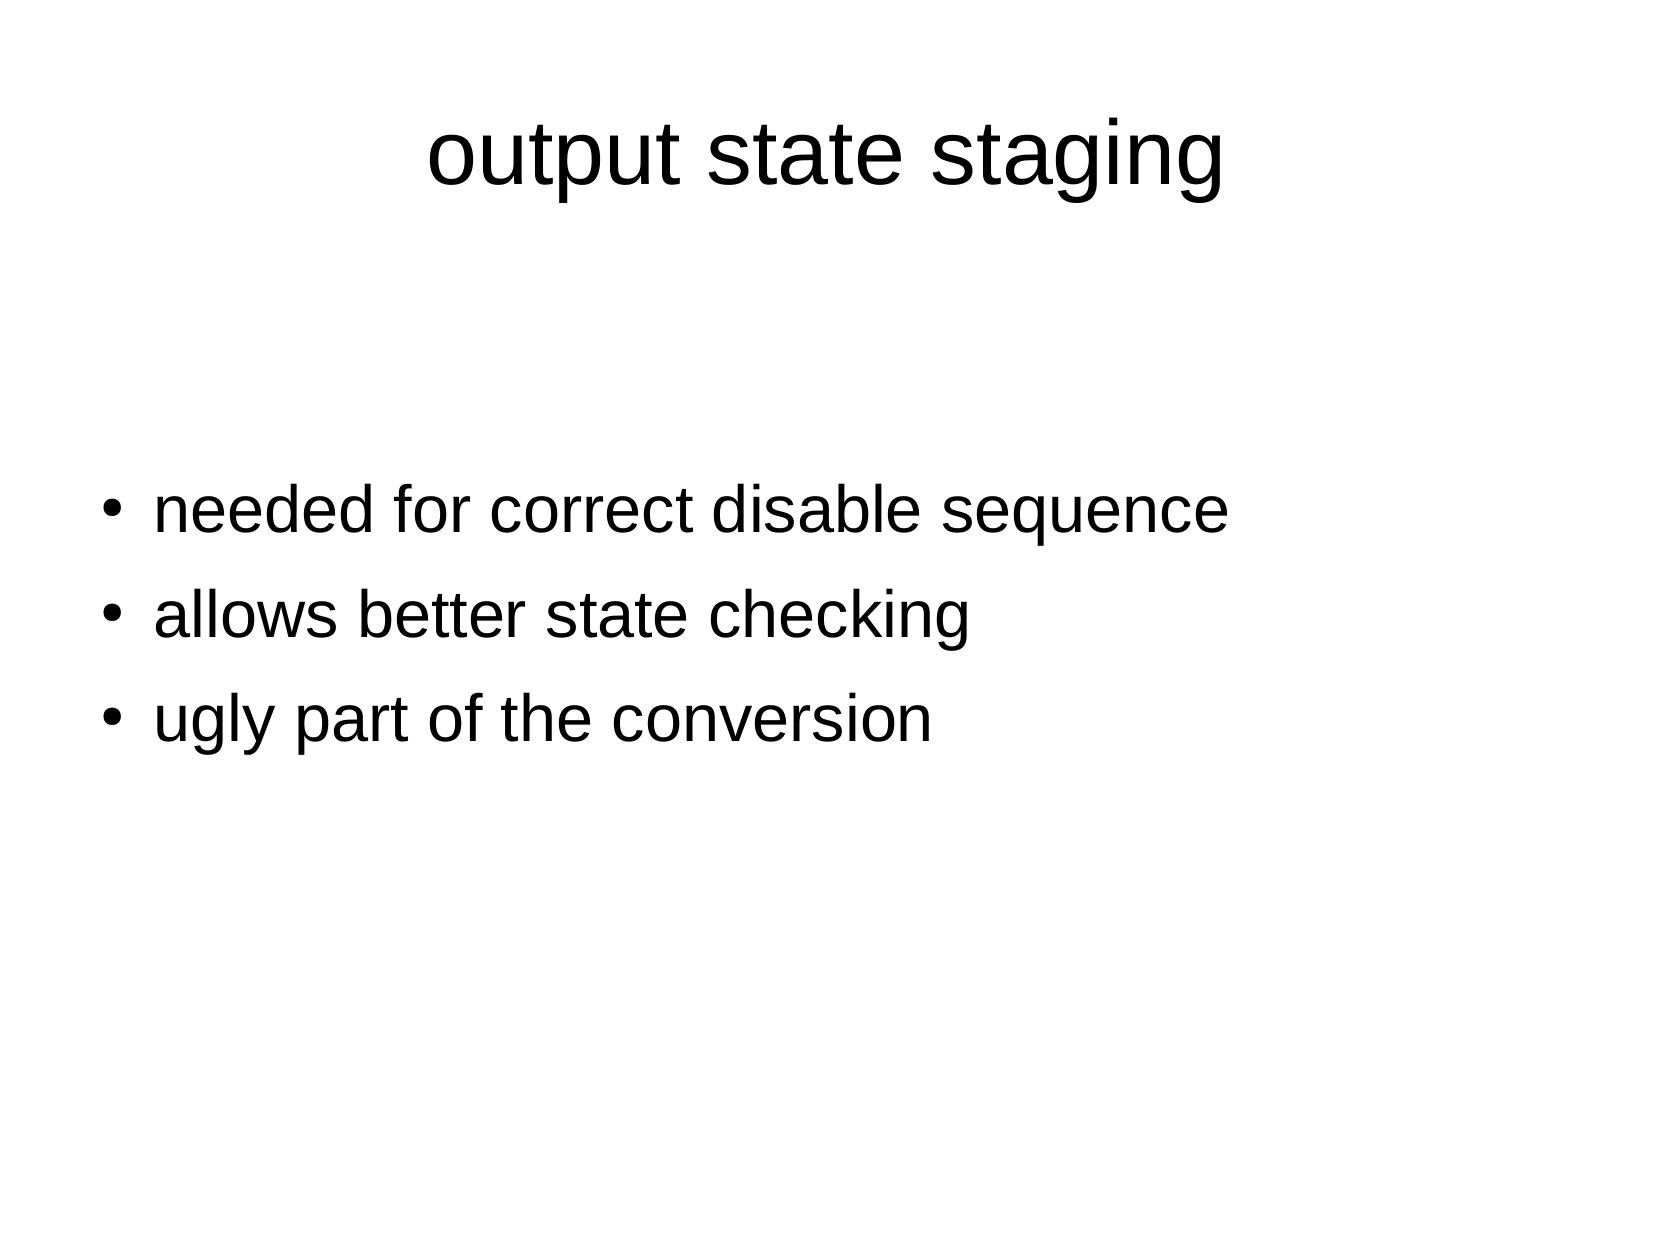

# output state staging
needed for correct disable sequence
allows better state checking
ugly part of the conversion